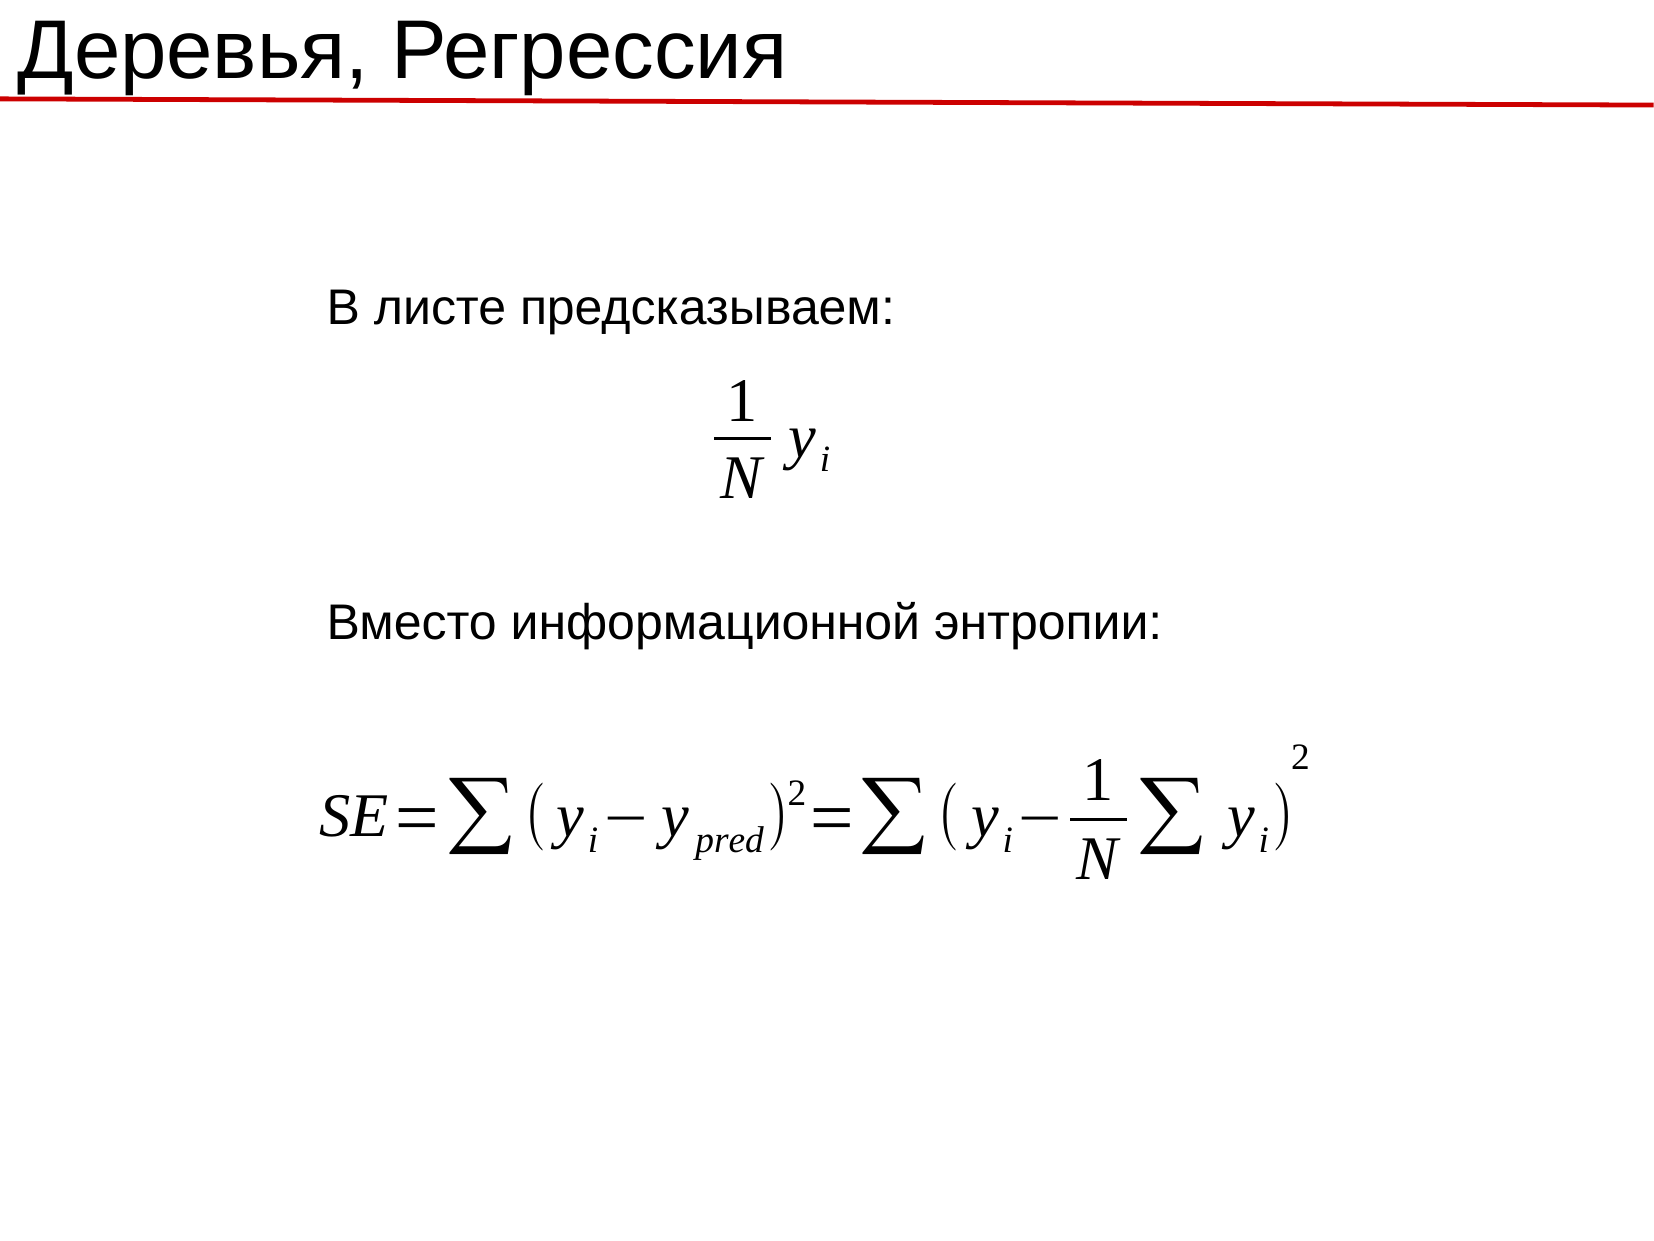

# Деревья, Регрессия
В листе предсказываем:
Вместо информационной энтропии: